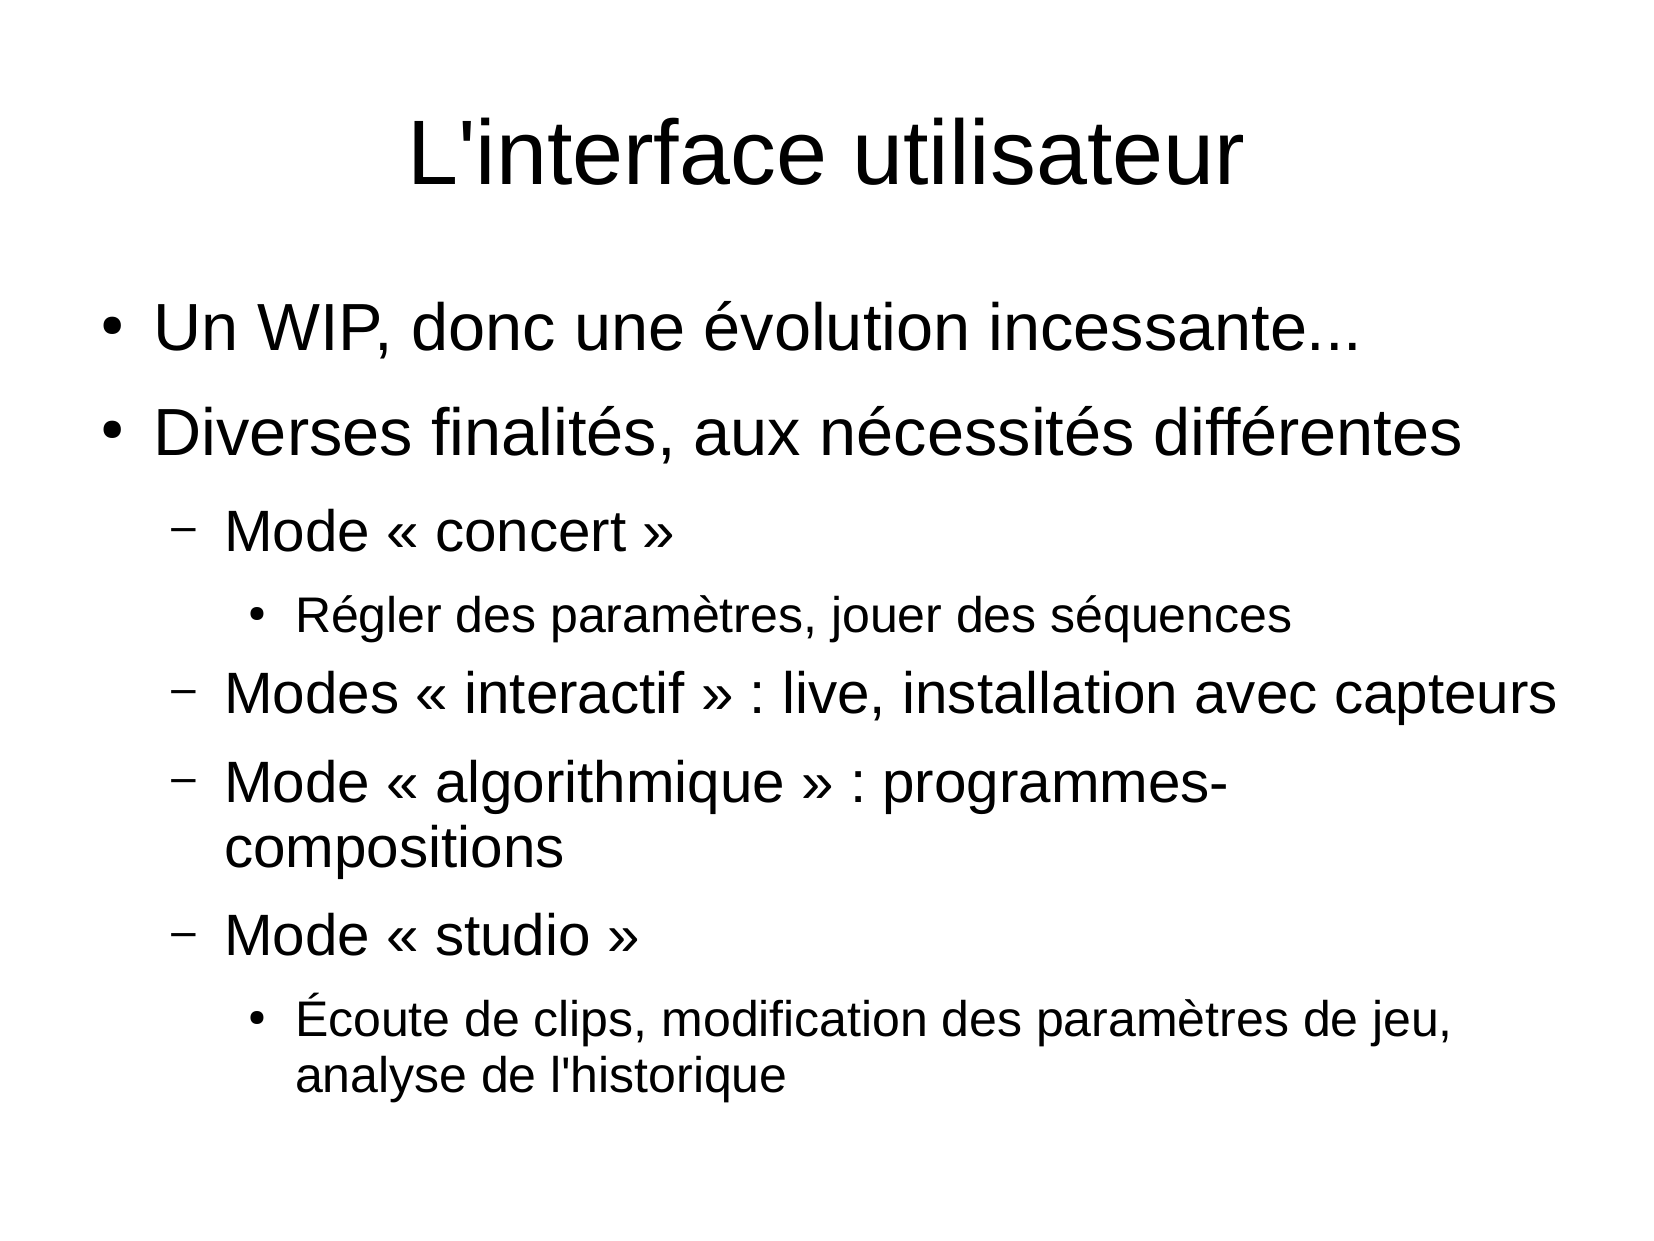

# L'interface utilisateur
Un WIP, donc une évolution incessante...
Diverses finalités, aux nécessités différentes
Mode « concert »
Régler des paramètres, jouer des séquences
Modes « interactif » : live, installation avec capteurs
Mode « algorithmique » : programmes-compositions
Mode « studio »
Écoute de clips, modification des paramètres de jeu, analyse de l'historique